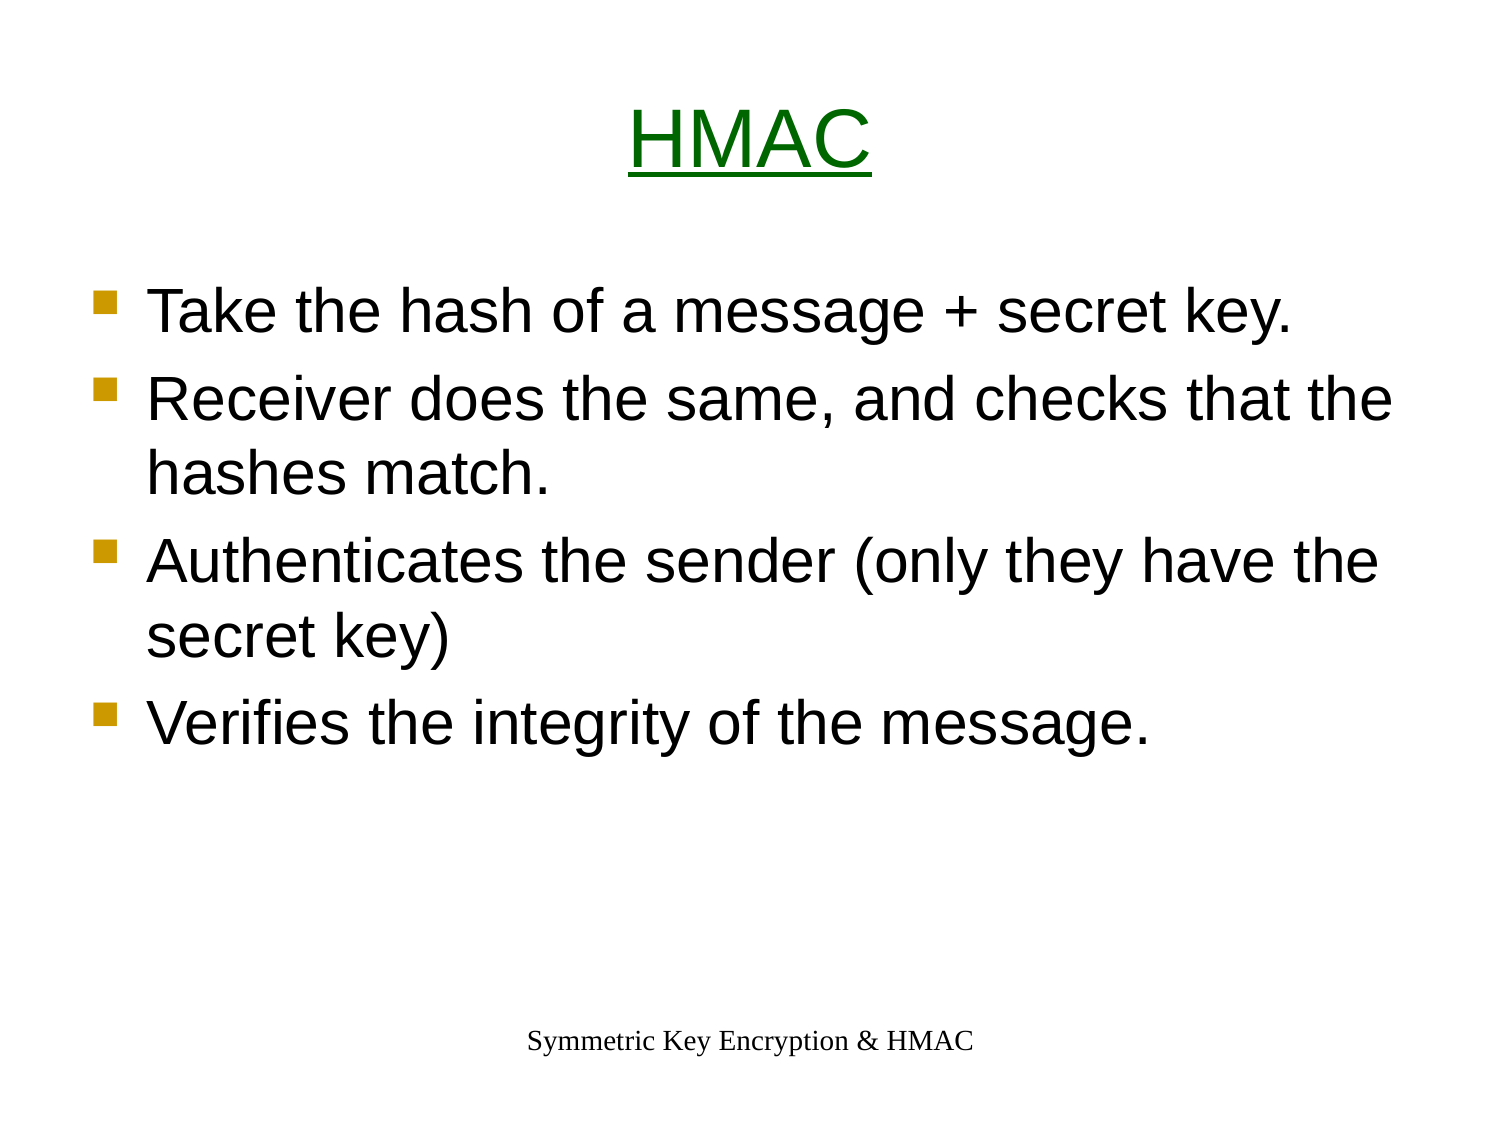

# HMAC
Take the hash of a message + secret key.
Receiver does the same, and checks that the hashes match.
Authenticates the sender (only they have the secret key)
Verifies the integrity of the message.
Symmetric Key Encryption & HMAC